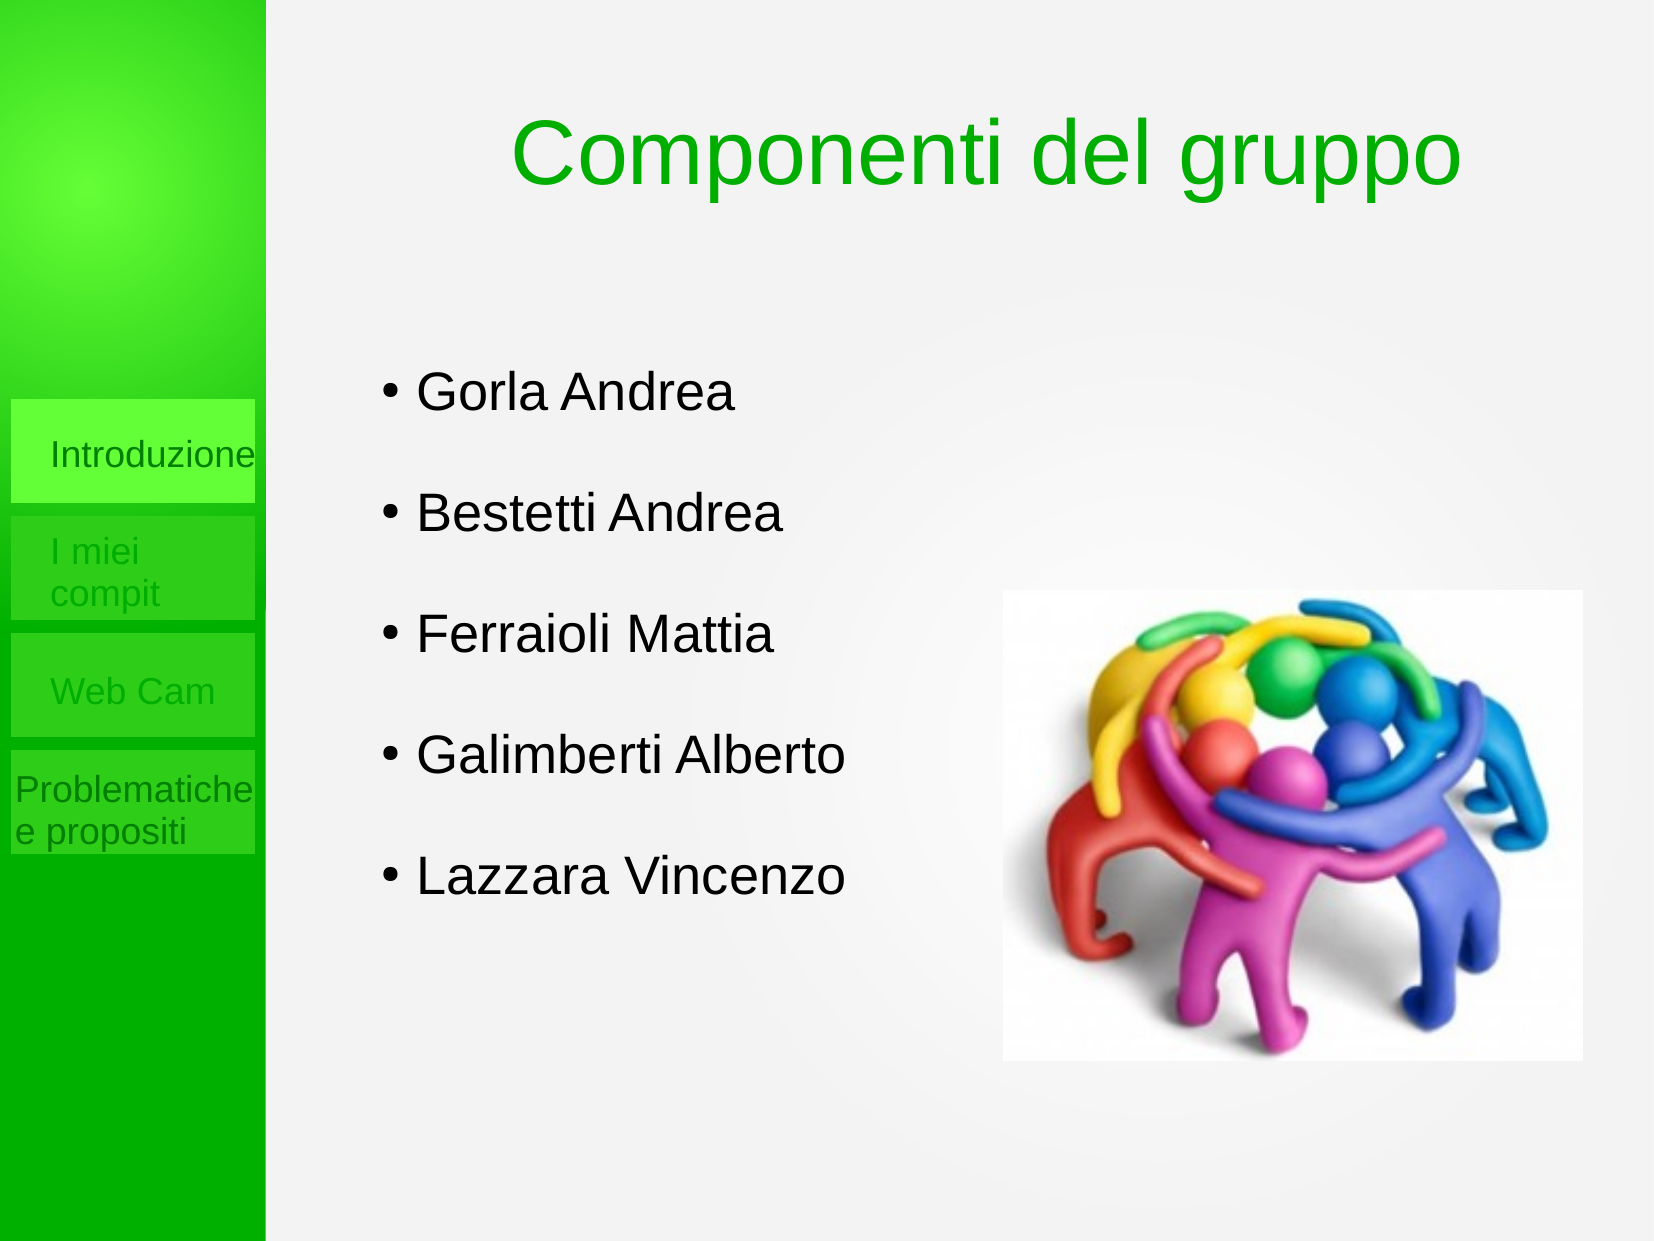

# Componenti del gruppo
Gorla Andrea
Bestetti Andrea
Ferraioli Mattia
Galimberti Alberto
Lazzara Vincenzo
Introduzione
I miei compit
Web Cam
Problematiche e propositi